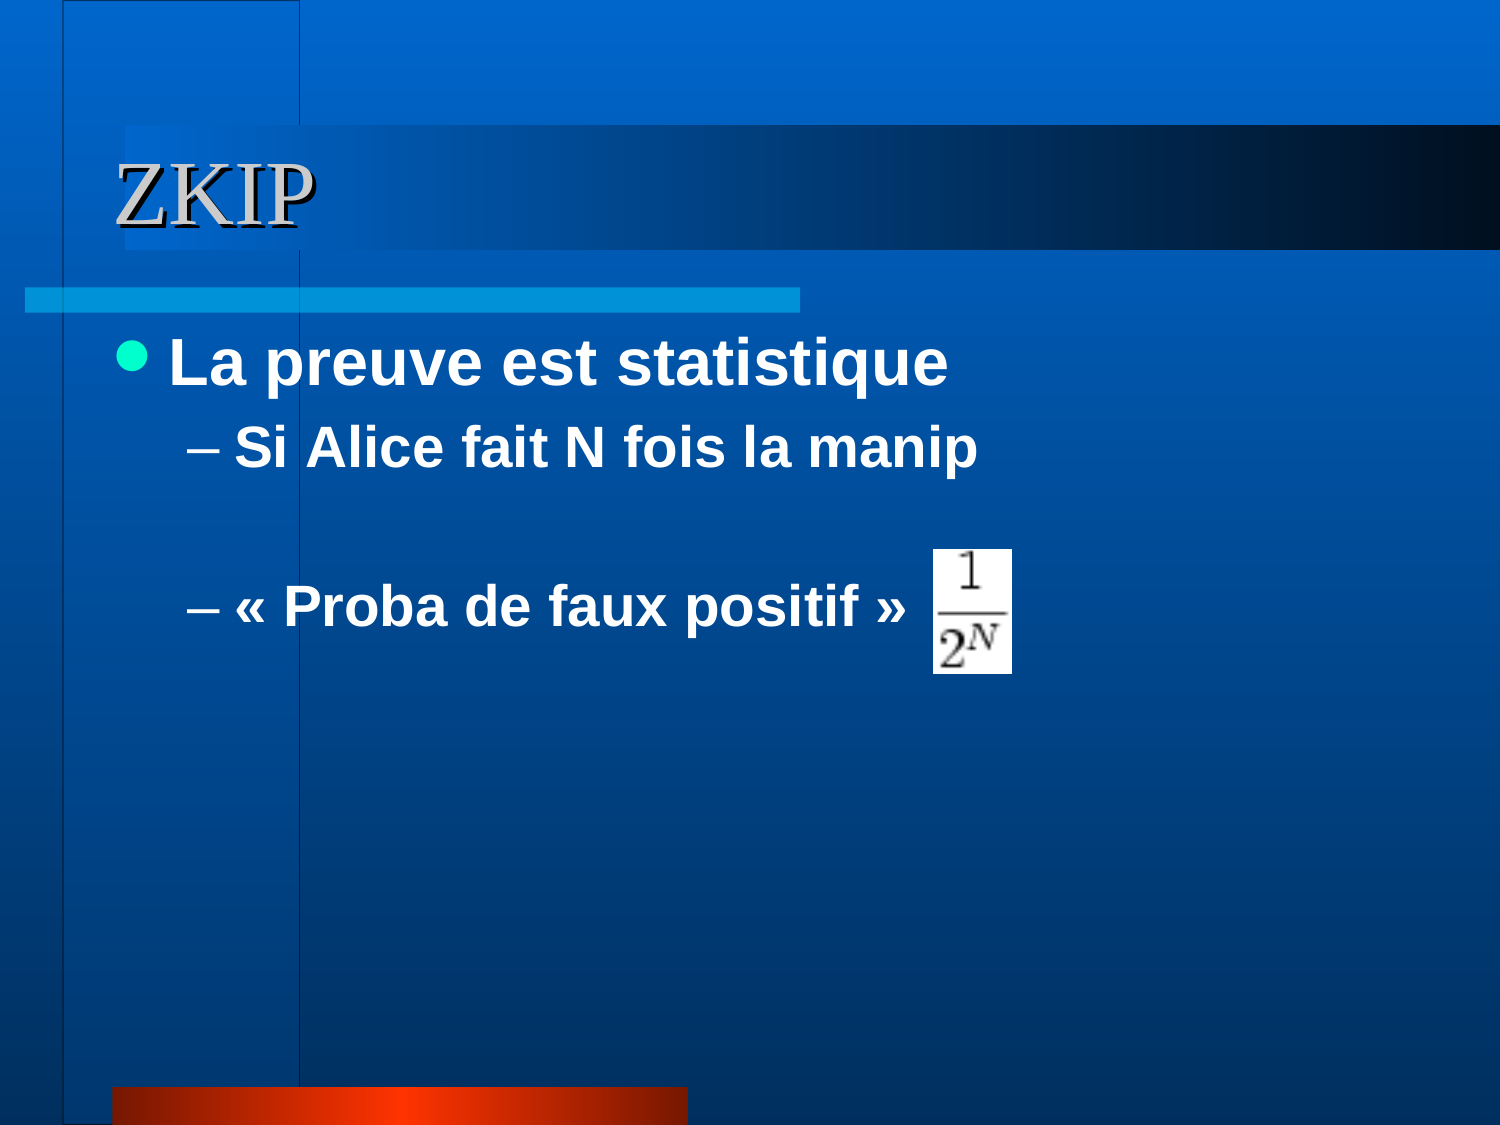

# ZKIP
La preuve est statistique
Si Alice fait N fois la manip
« Proba de faux positif »